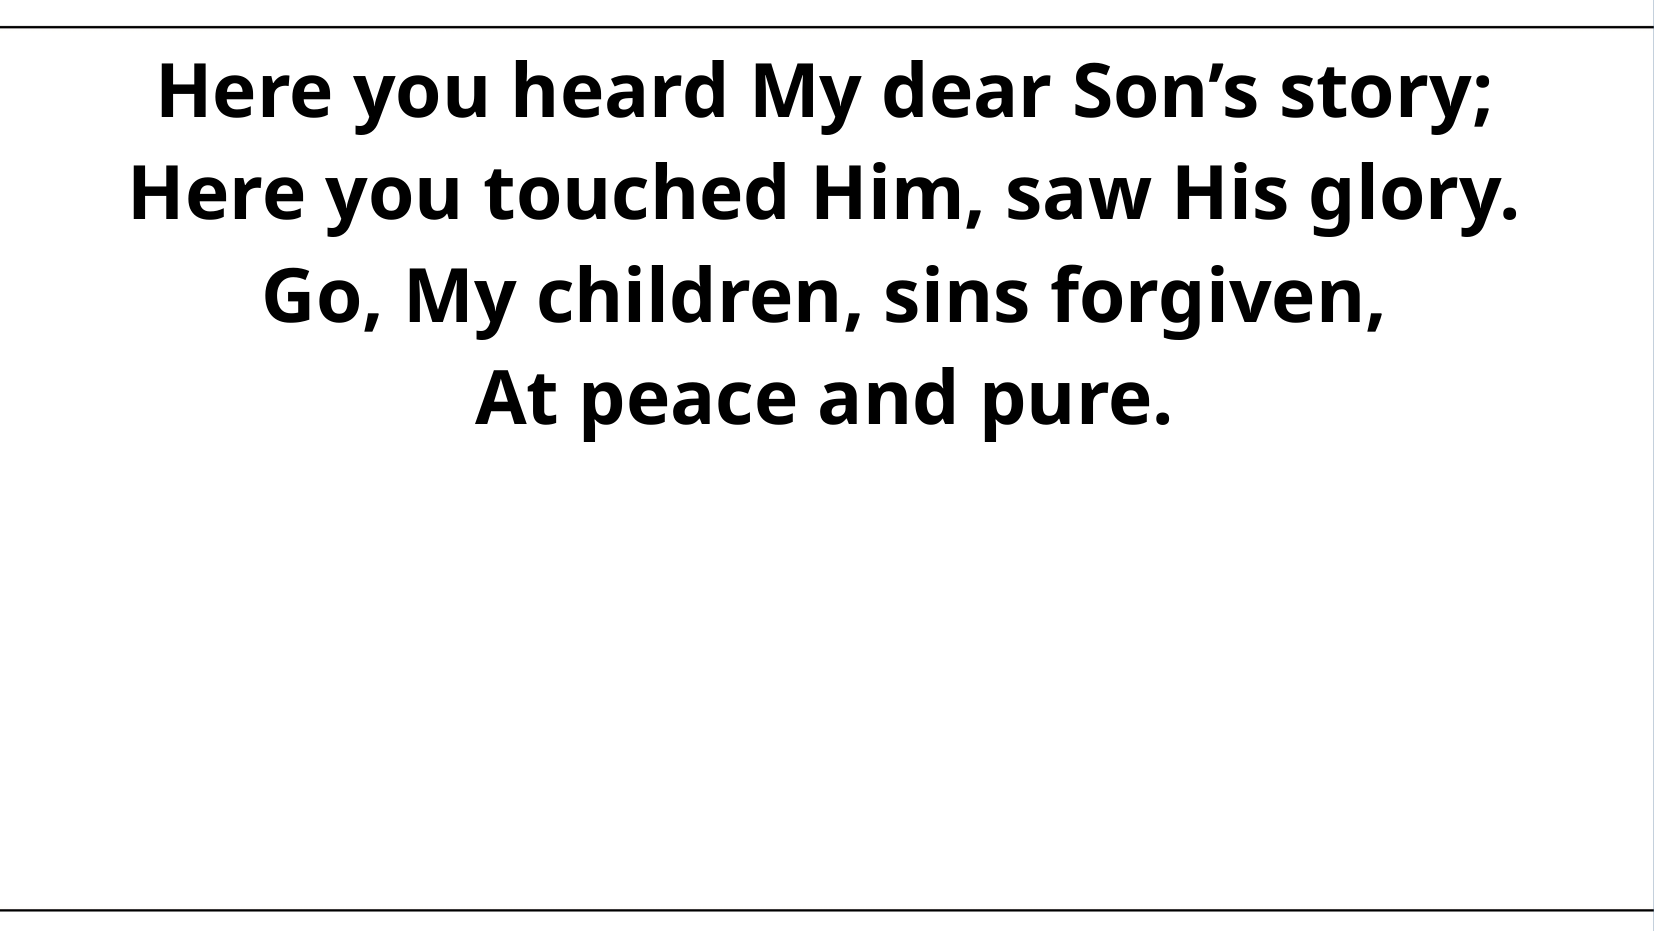

Here you heard My dear Son’s story;
Here you touched Him, saw His glory.
Go, My children, sins forgiven,
At peace and pure.